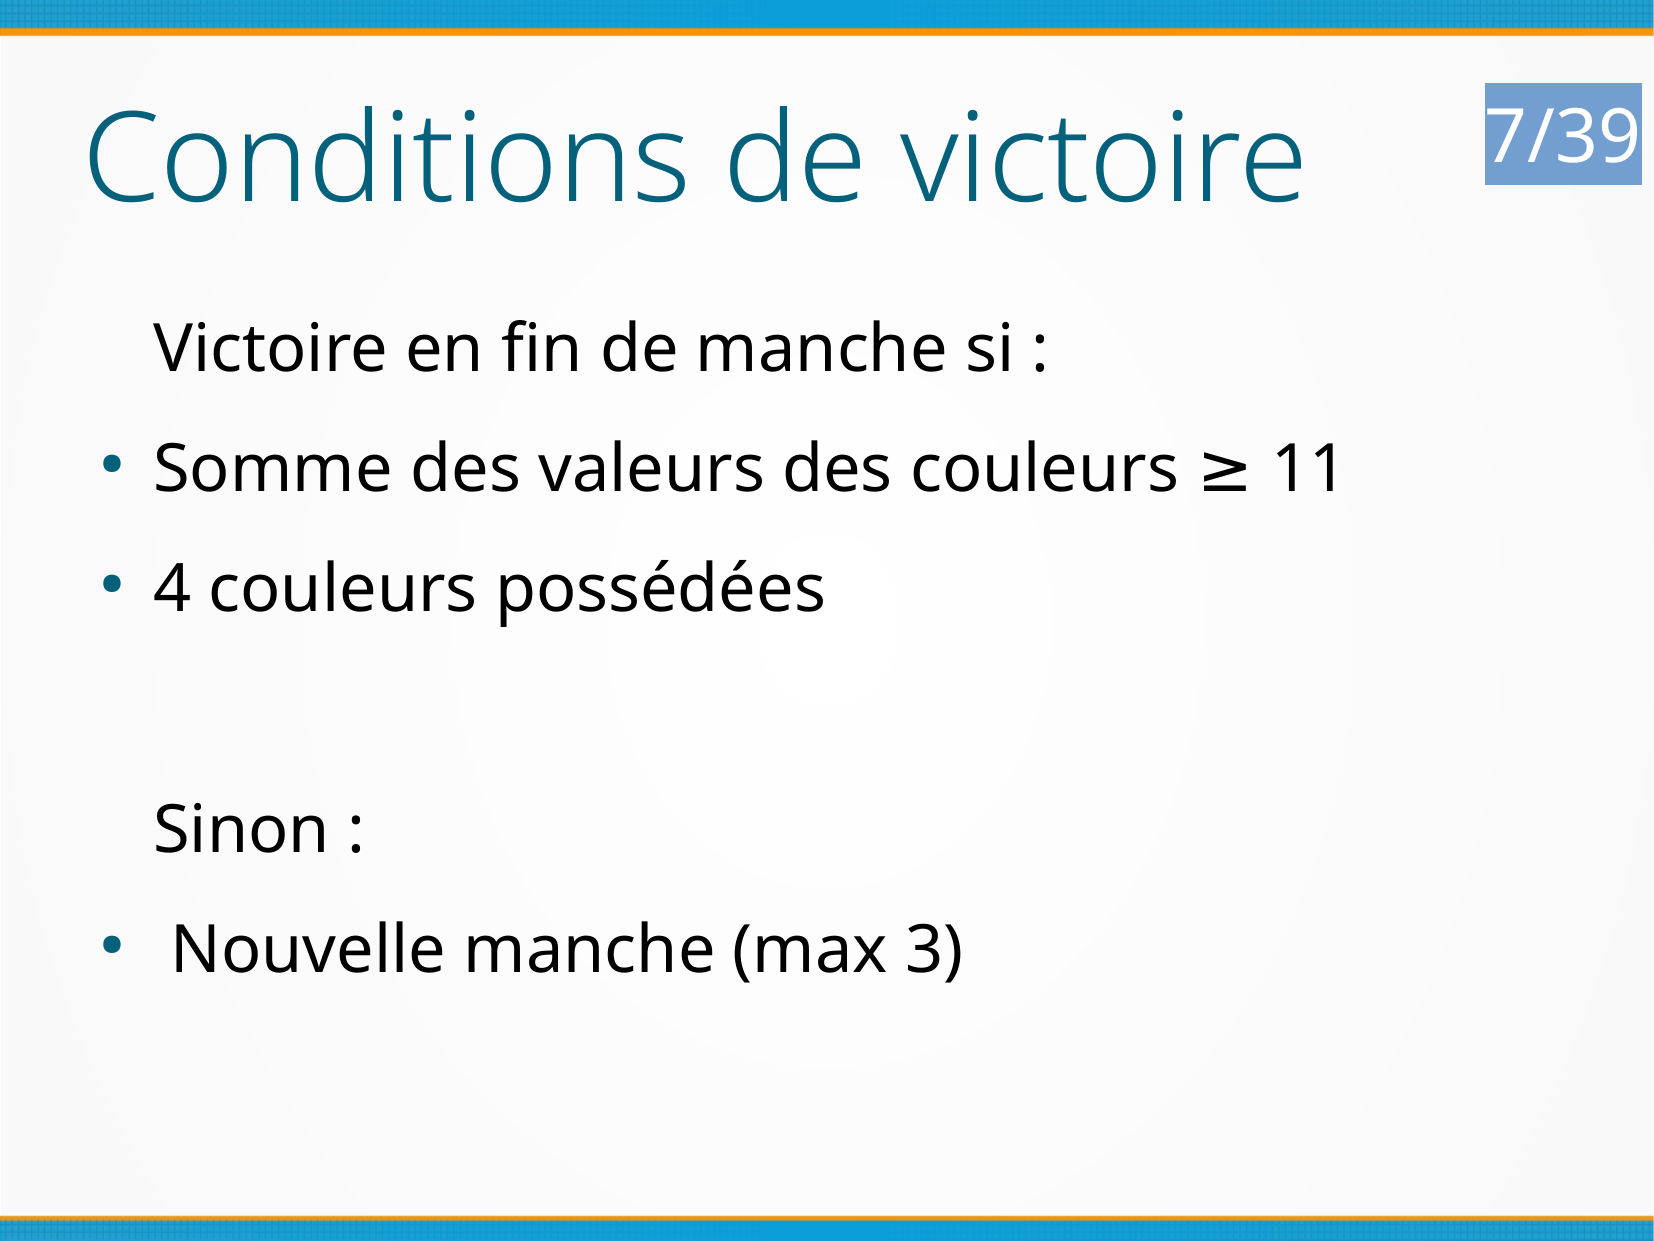

# Conditions de victoire
7
Victoire en fin de manche si :
Somme des valeurs des couleurs ≥ 11
4 couleurs possédées
Sinon :
 Nouvelle manche (max 3)